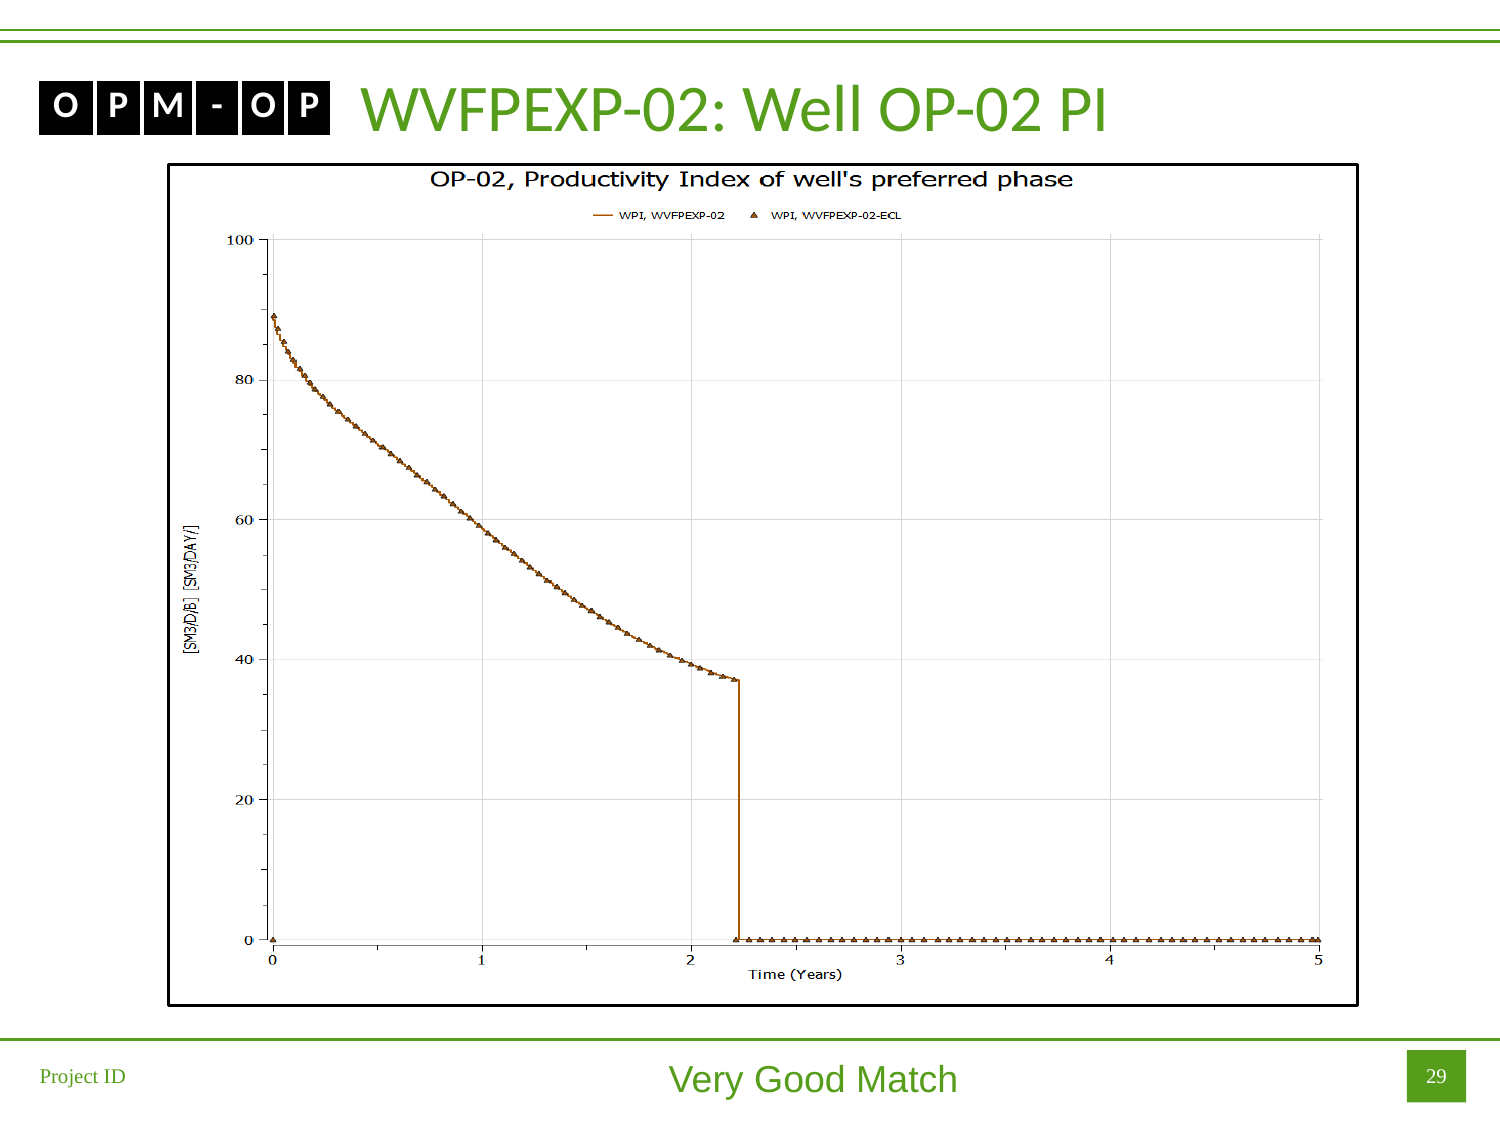

# WVFPEXP-02: Well OP-02 PI
Project ID
29
Very Good Match